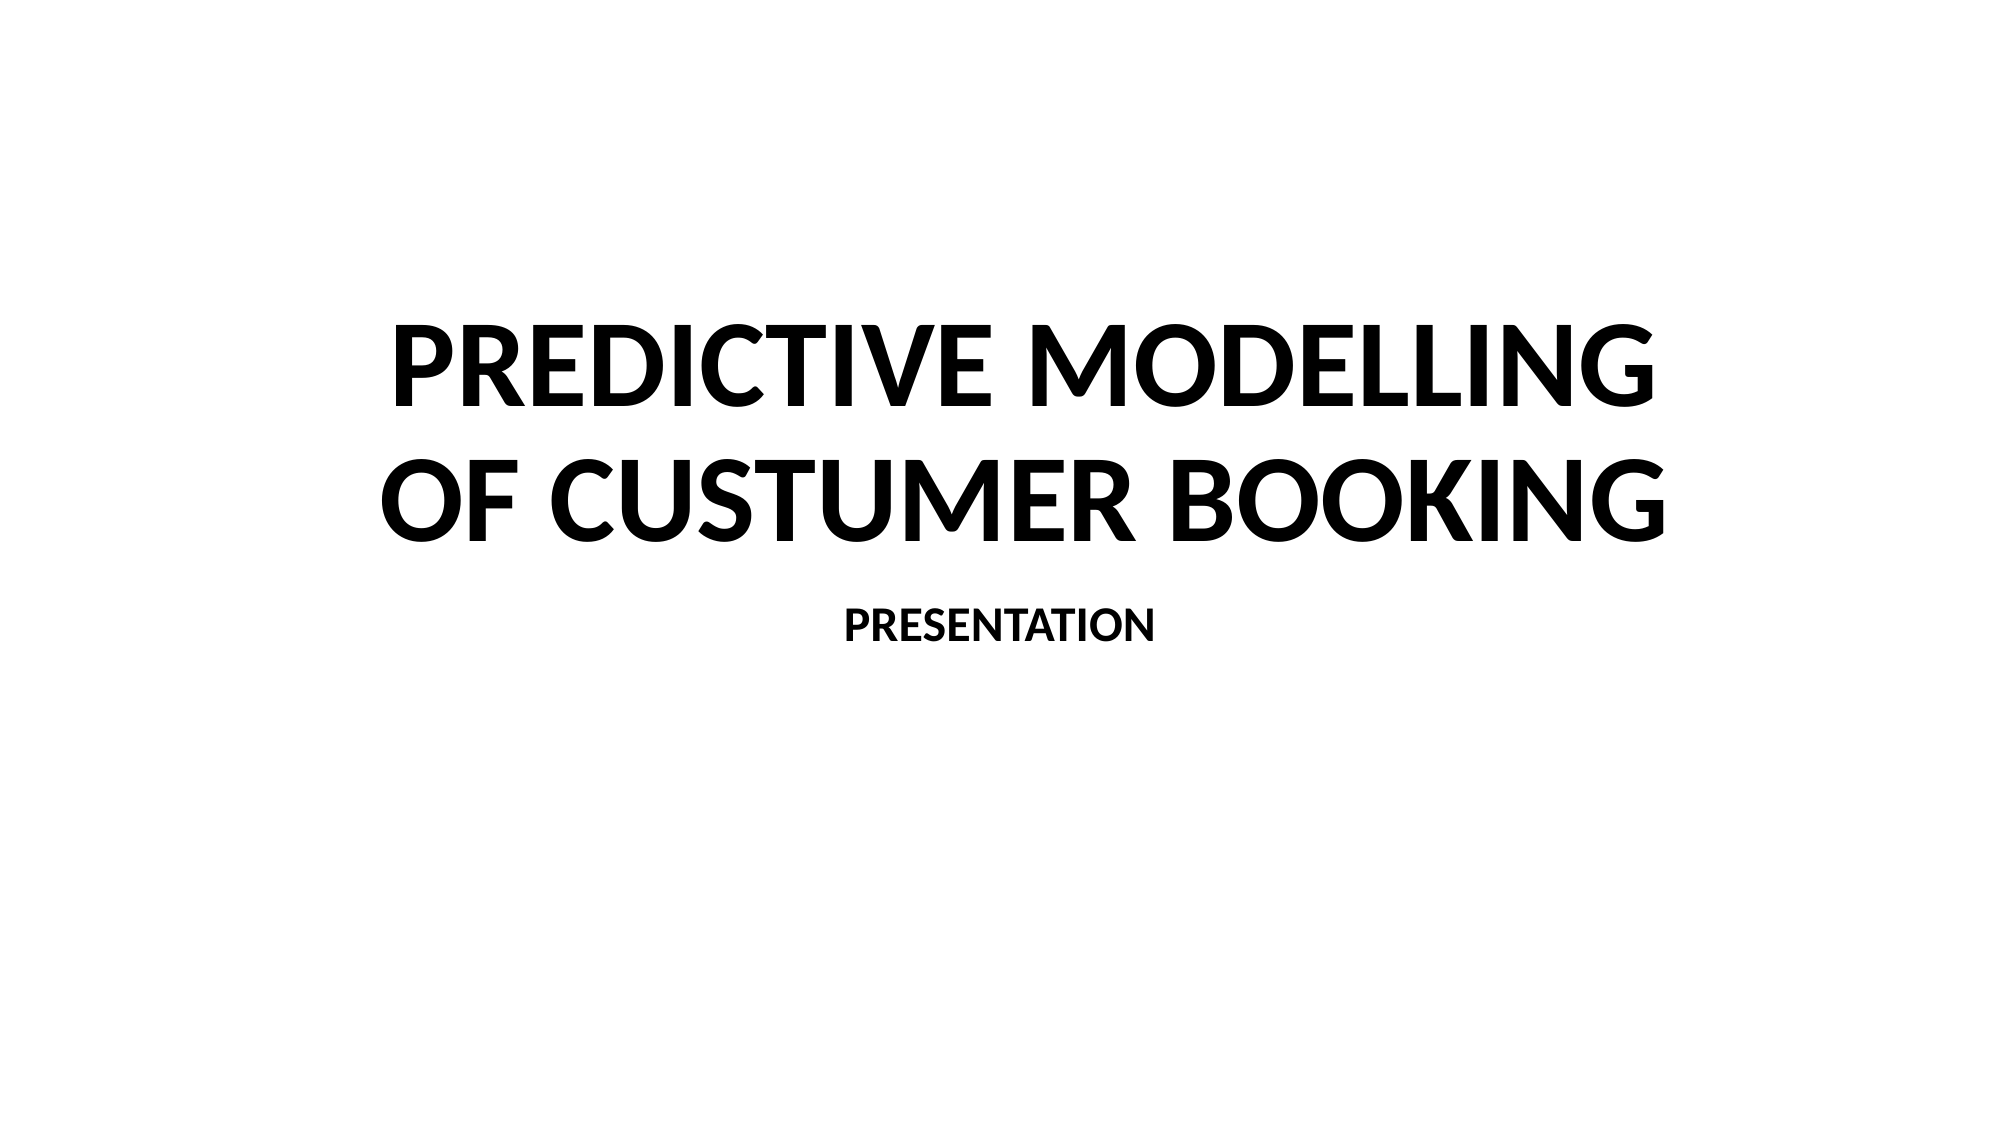

# PREDICTIVE MODELLING OF CUSTUMER BOOKING
PRESENTATION